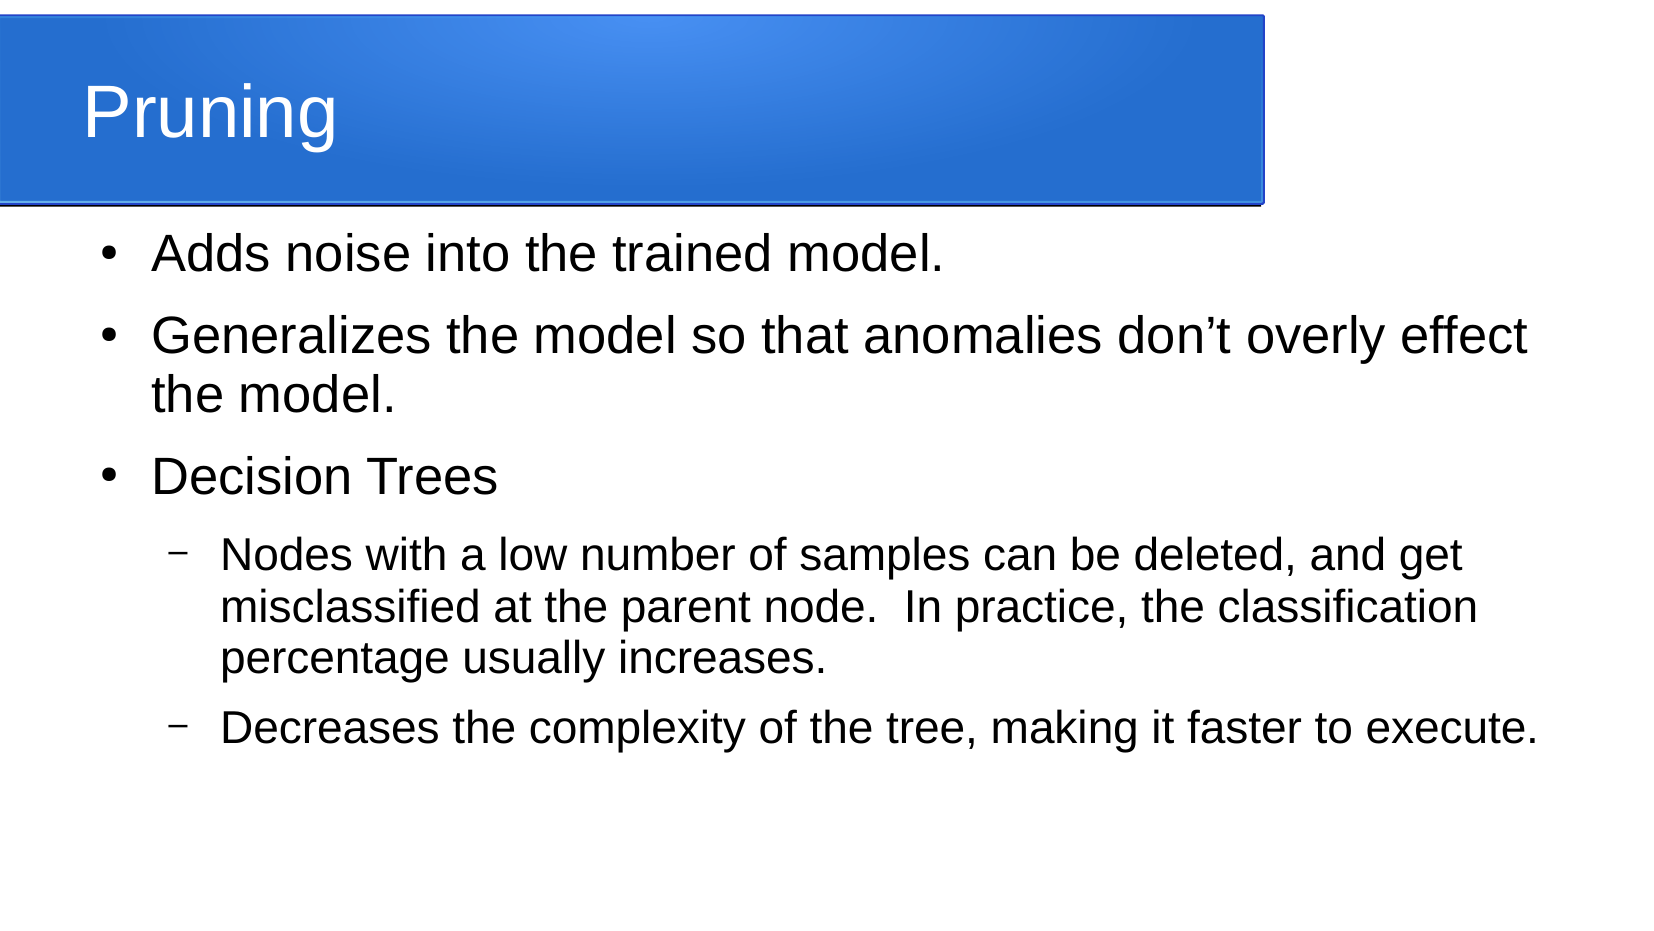

# Pruning
Adds noise into the trained model.
Generalizes the model so that anomalies don’t overly effect the model.
Decision Trees
Nodes with a low number of samples can be deleted, and get misclassified at the parent node. In practice, the classification percentage usually increases.
Decreases the complexity of the tree, making it faster to execute.